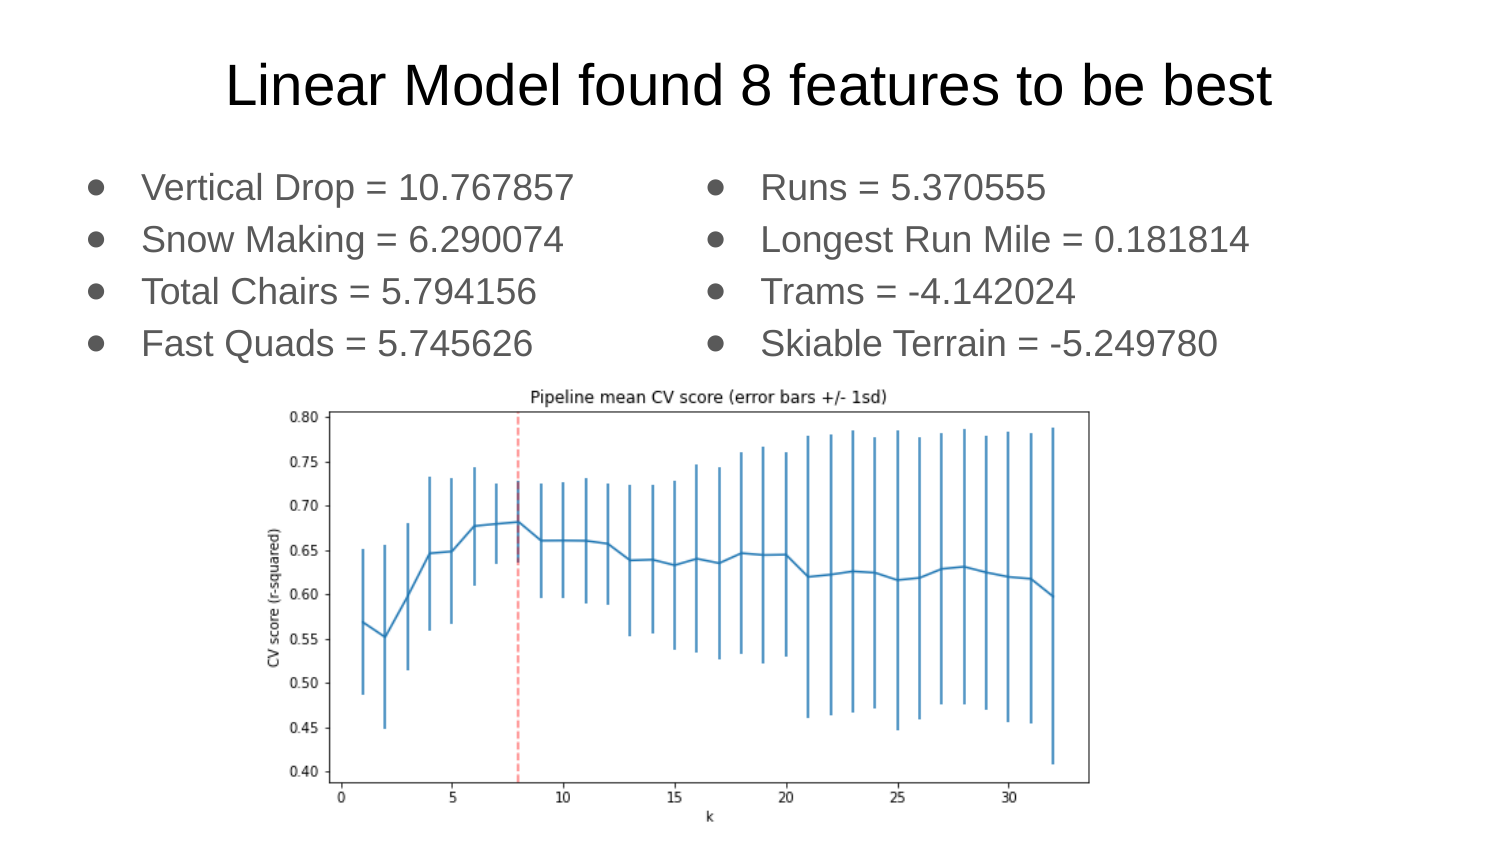

# Linear Model found 8 features to be best
Vertical Drop = 10.767857
Snow Making = 6.290074
Total Chairs = 5.794156
Fast Quads = 5.745626
Runs = 5.370555
Longest Run Mile = 0.181814
Trams = -4.142024
Skiable Terrain = -5.249780